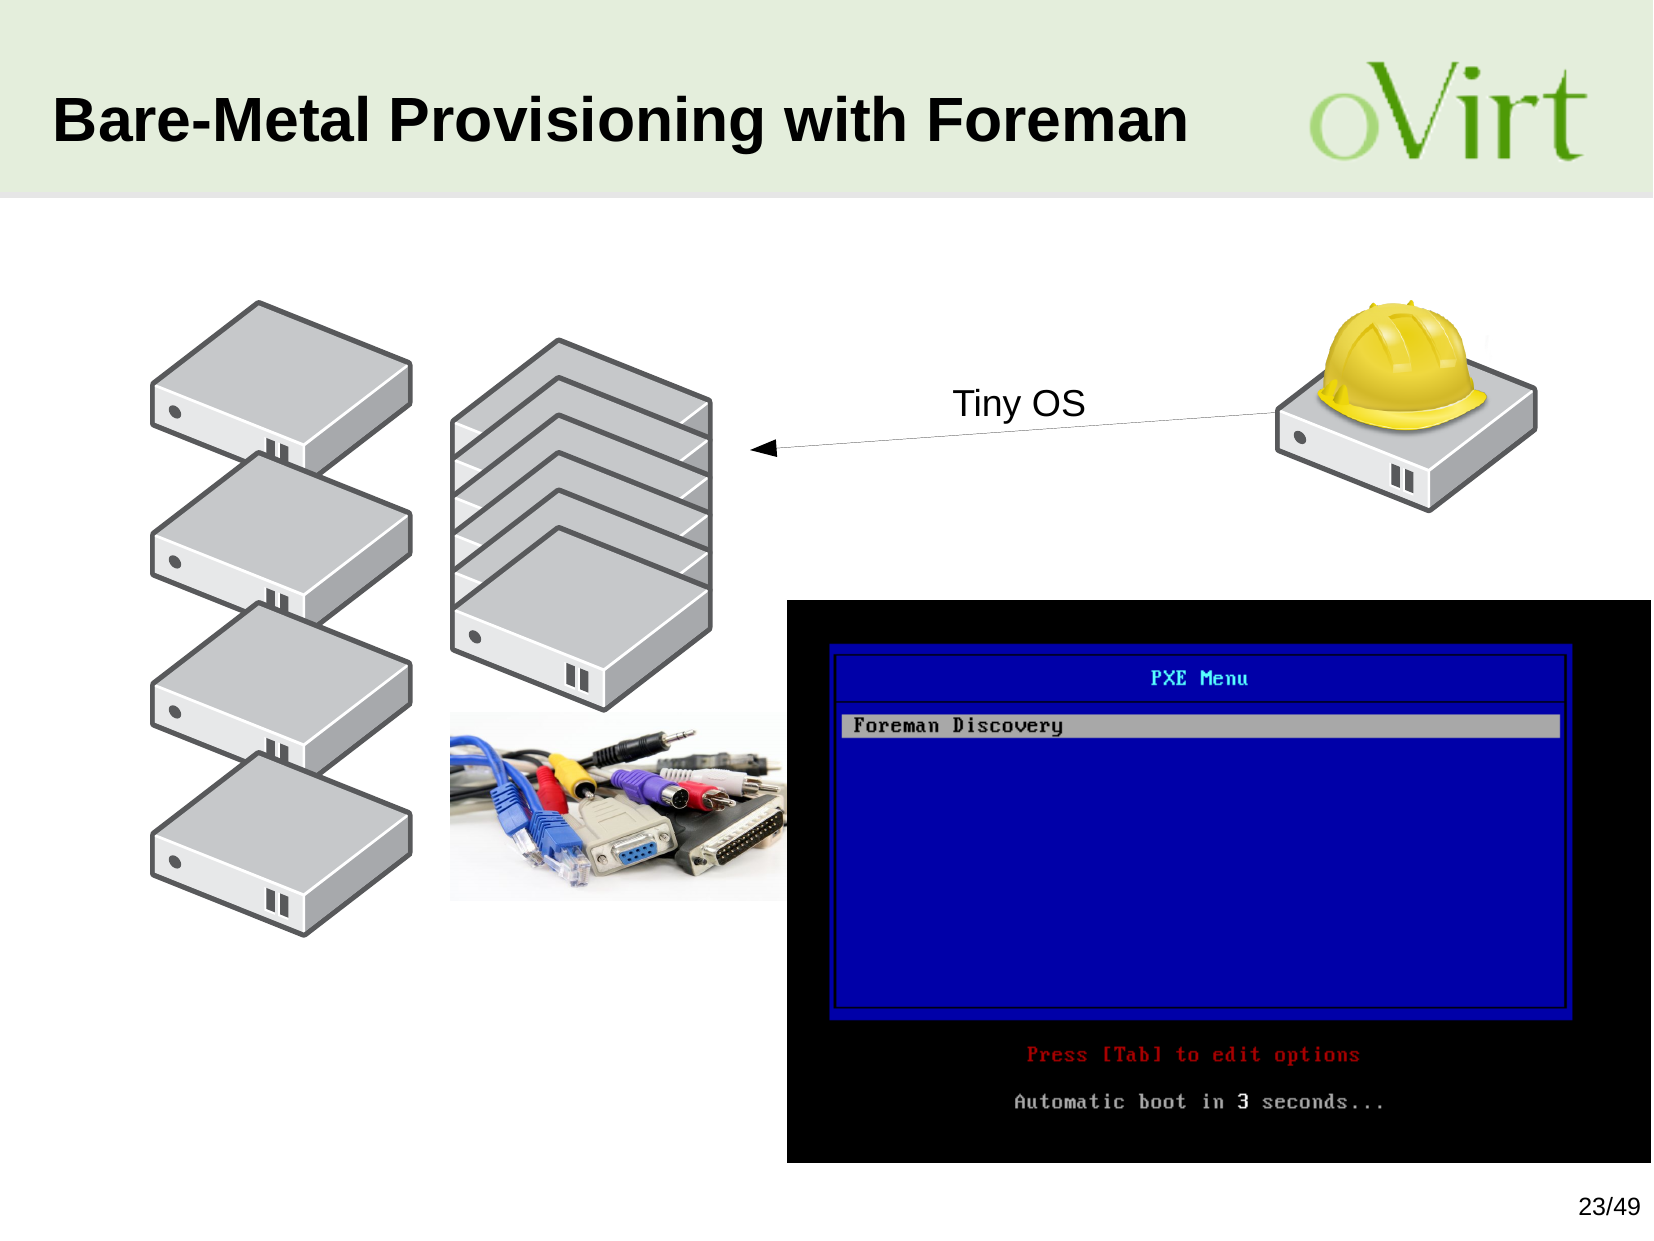

# Bare-Metal Provisioning with Foreman
Tiny OS